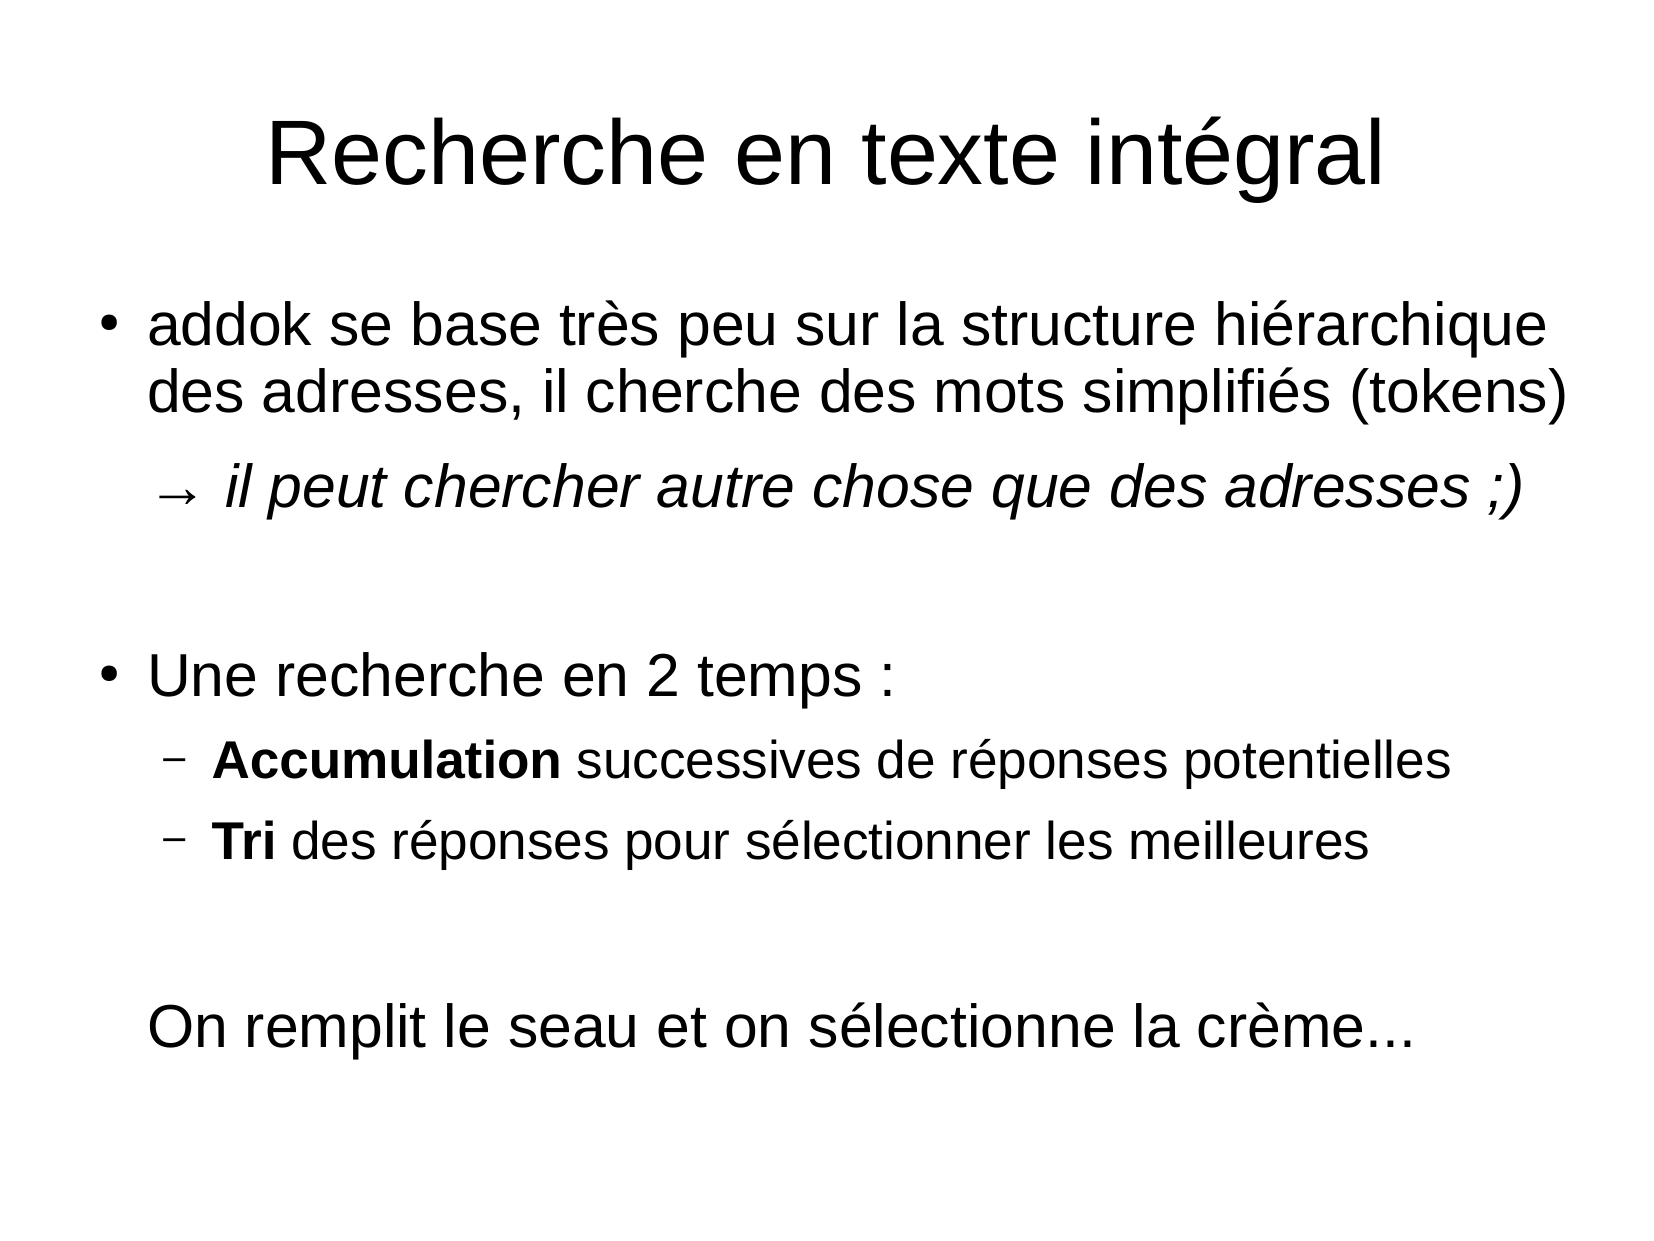

# Recherche en texte intégral
addok se base très peu sur la structure hiérarchique des adresses, il cherche des mots simplifiés (tokens)
→ il peut chercher autre chose que des adresses ;)
Une recherche en 2 temps :
Accumulation successives de réponses potentielles
Tri des réponses pour sélectionner les meilleures
On remplit le seau et on sélectionne la crème...